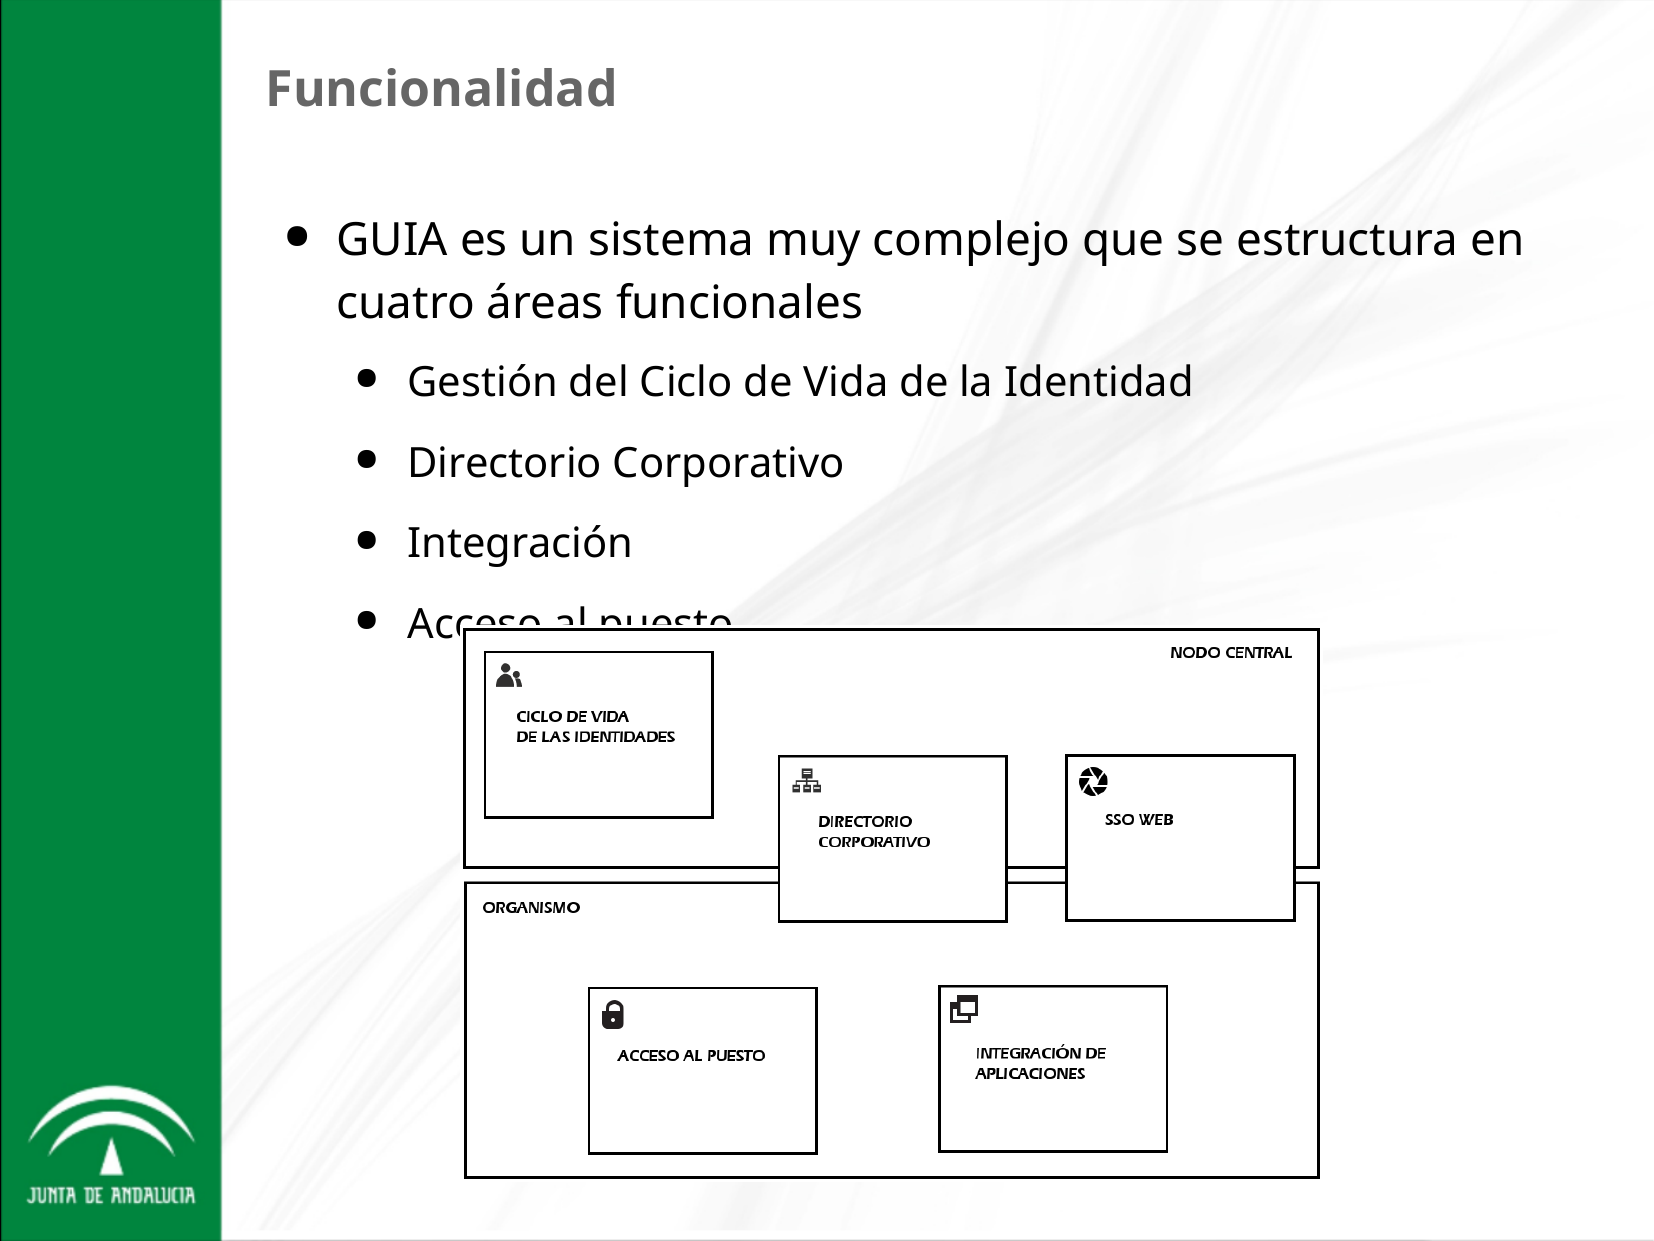

# Funcionalidad
GUIA es un sistema muy complejo que se estructura en cuatro áreas funcionales
Gestión del Ciclo de Vida de la Identidad
Directorio Corporativo
Integración
Acceso al puesto